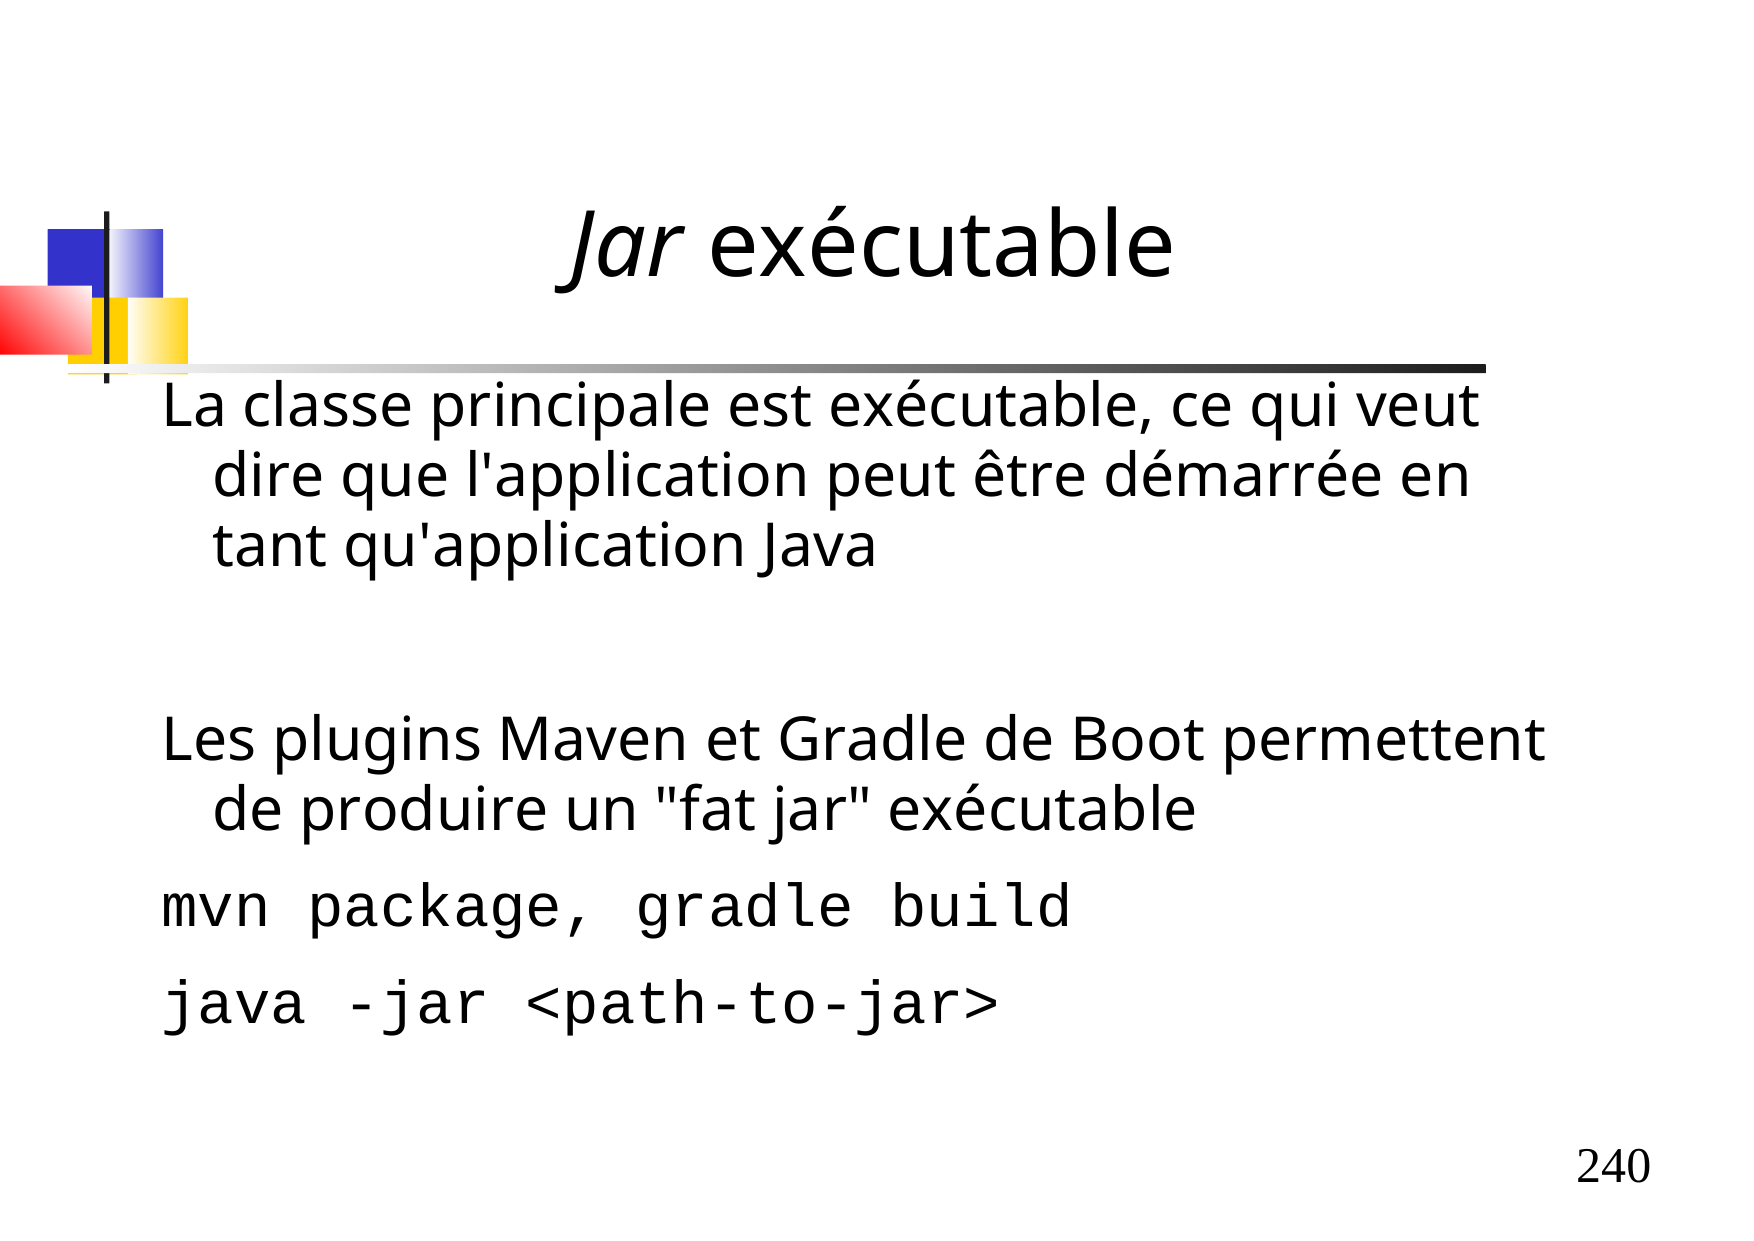

# Jar exécutable
La classe principale est exécutable, ce qui veut dire que l'application peut être démarrée en tant qu'application Java
Les plugins Maven et Gradle de Boot permettent de produire un "fat jar" exécutable
mvn package, gradle build
java -jar <path-to-jar>